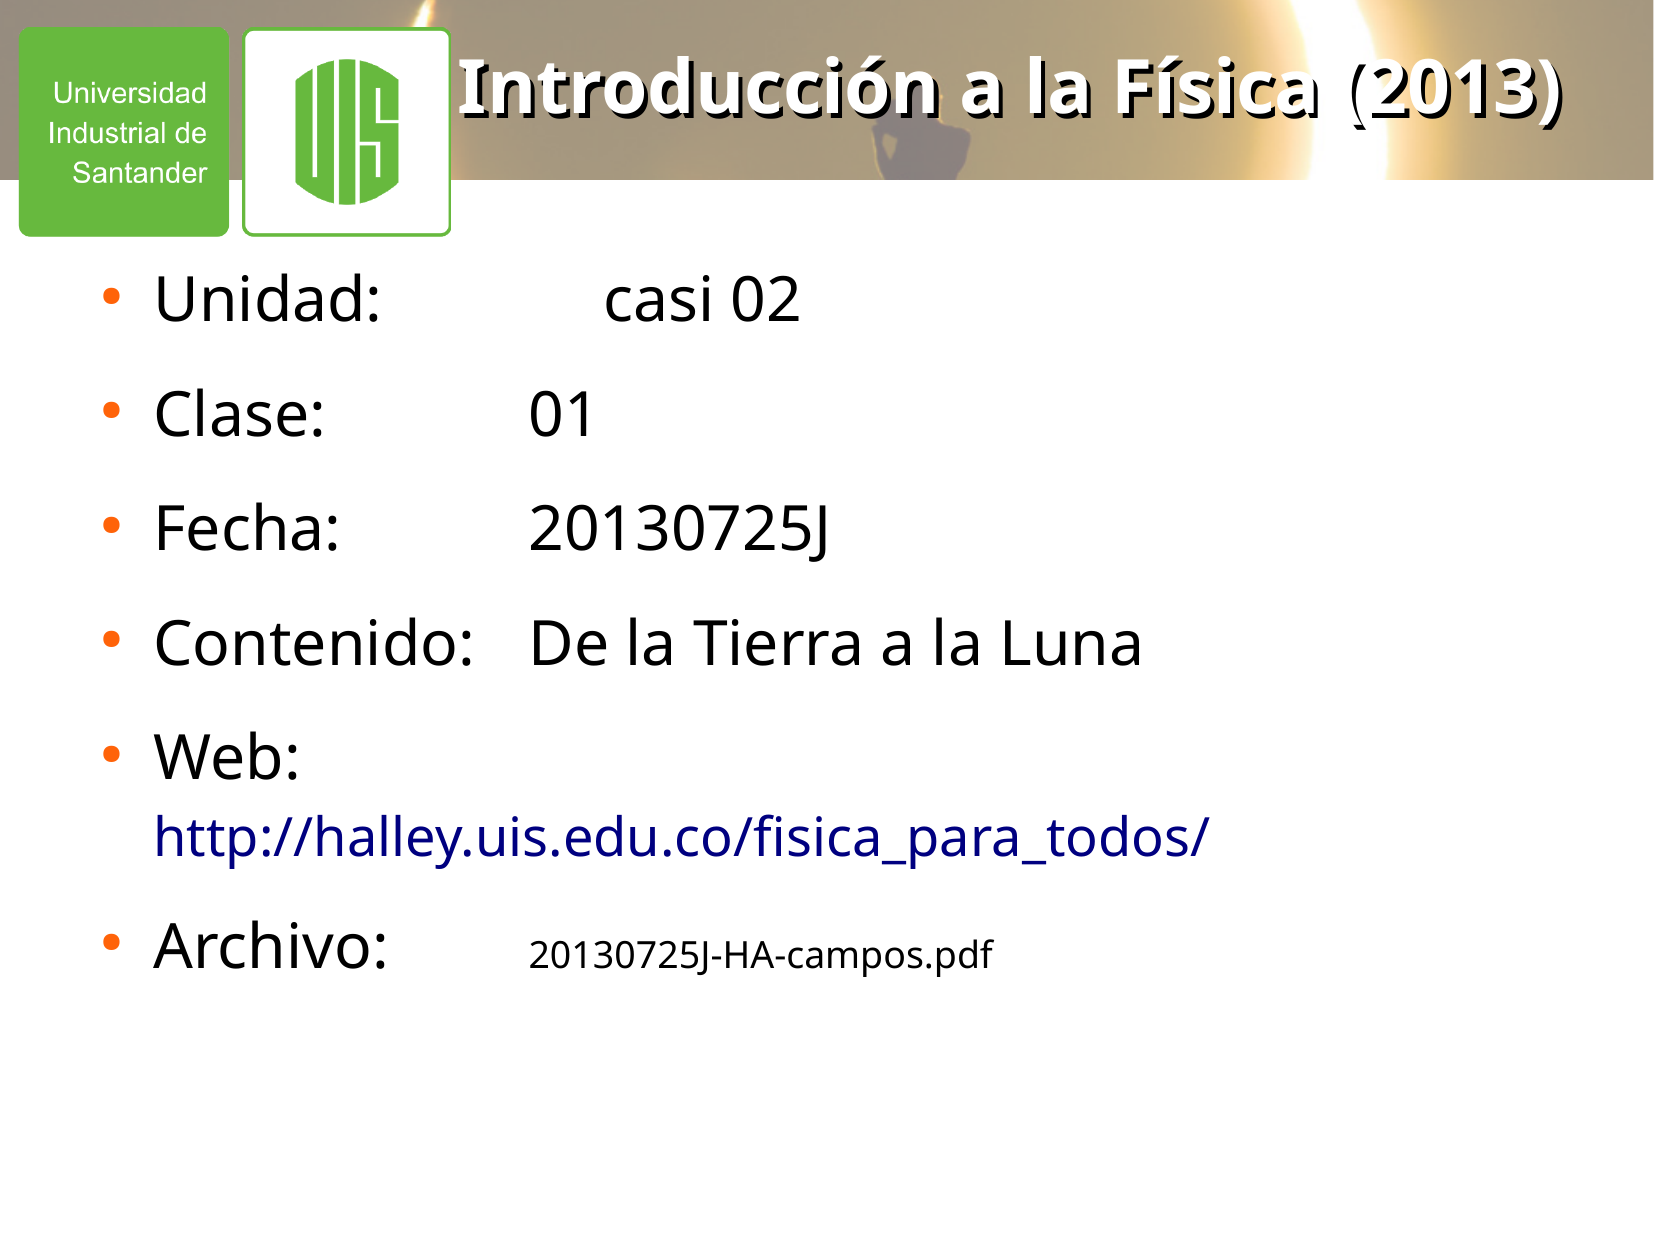

# Introducción a la Física (2013)
Unidad:			casi 02
Clase:			01
Fecha:			20130725J
Contenido:	De la Tierra a la Luna
Web:				http://halley.uis.edu.co/fisica_para_todos/
Archivo:		20130725J-HA-campos.pdf